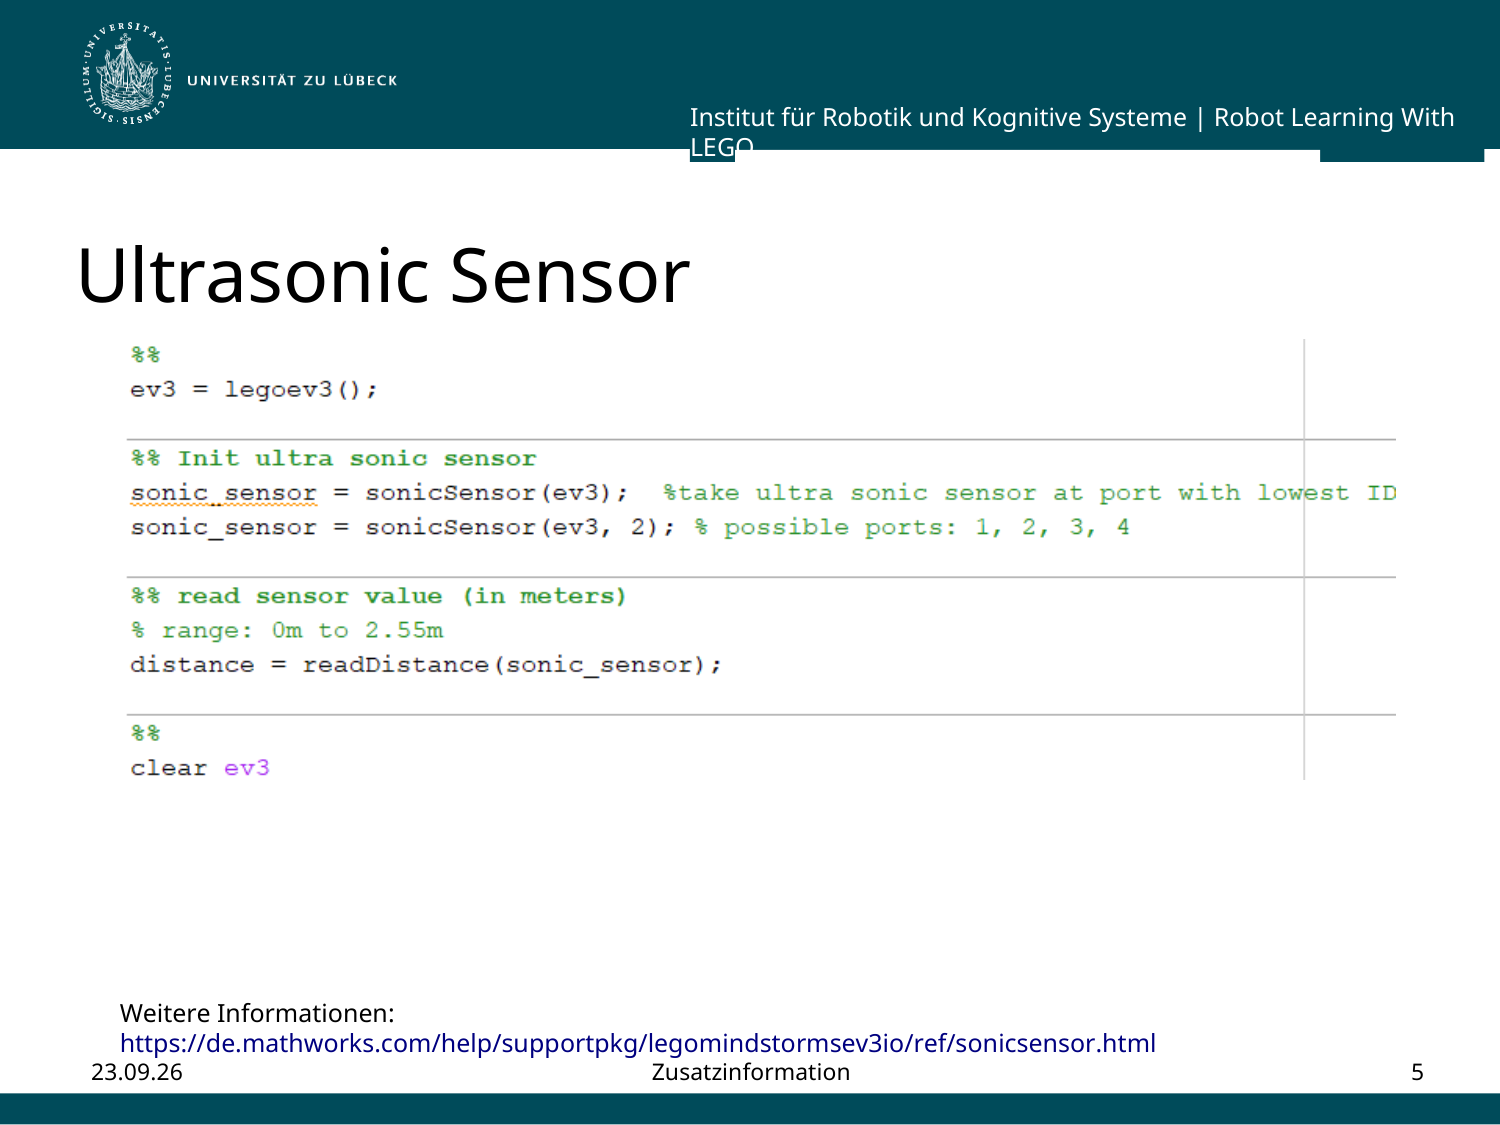

Institut für Robotik und Kognitive Systeme | Robot Learning With LEGO
# Ultrasonic Sensor
Weitere Informationen: https://de.mathworks.com/help/supportpkg/legomindstormsev3io/ref/sonicsensor.html
Zusatzinformation